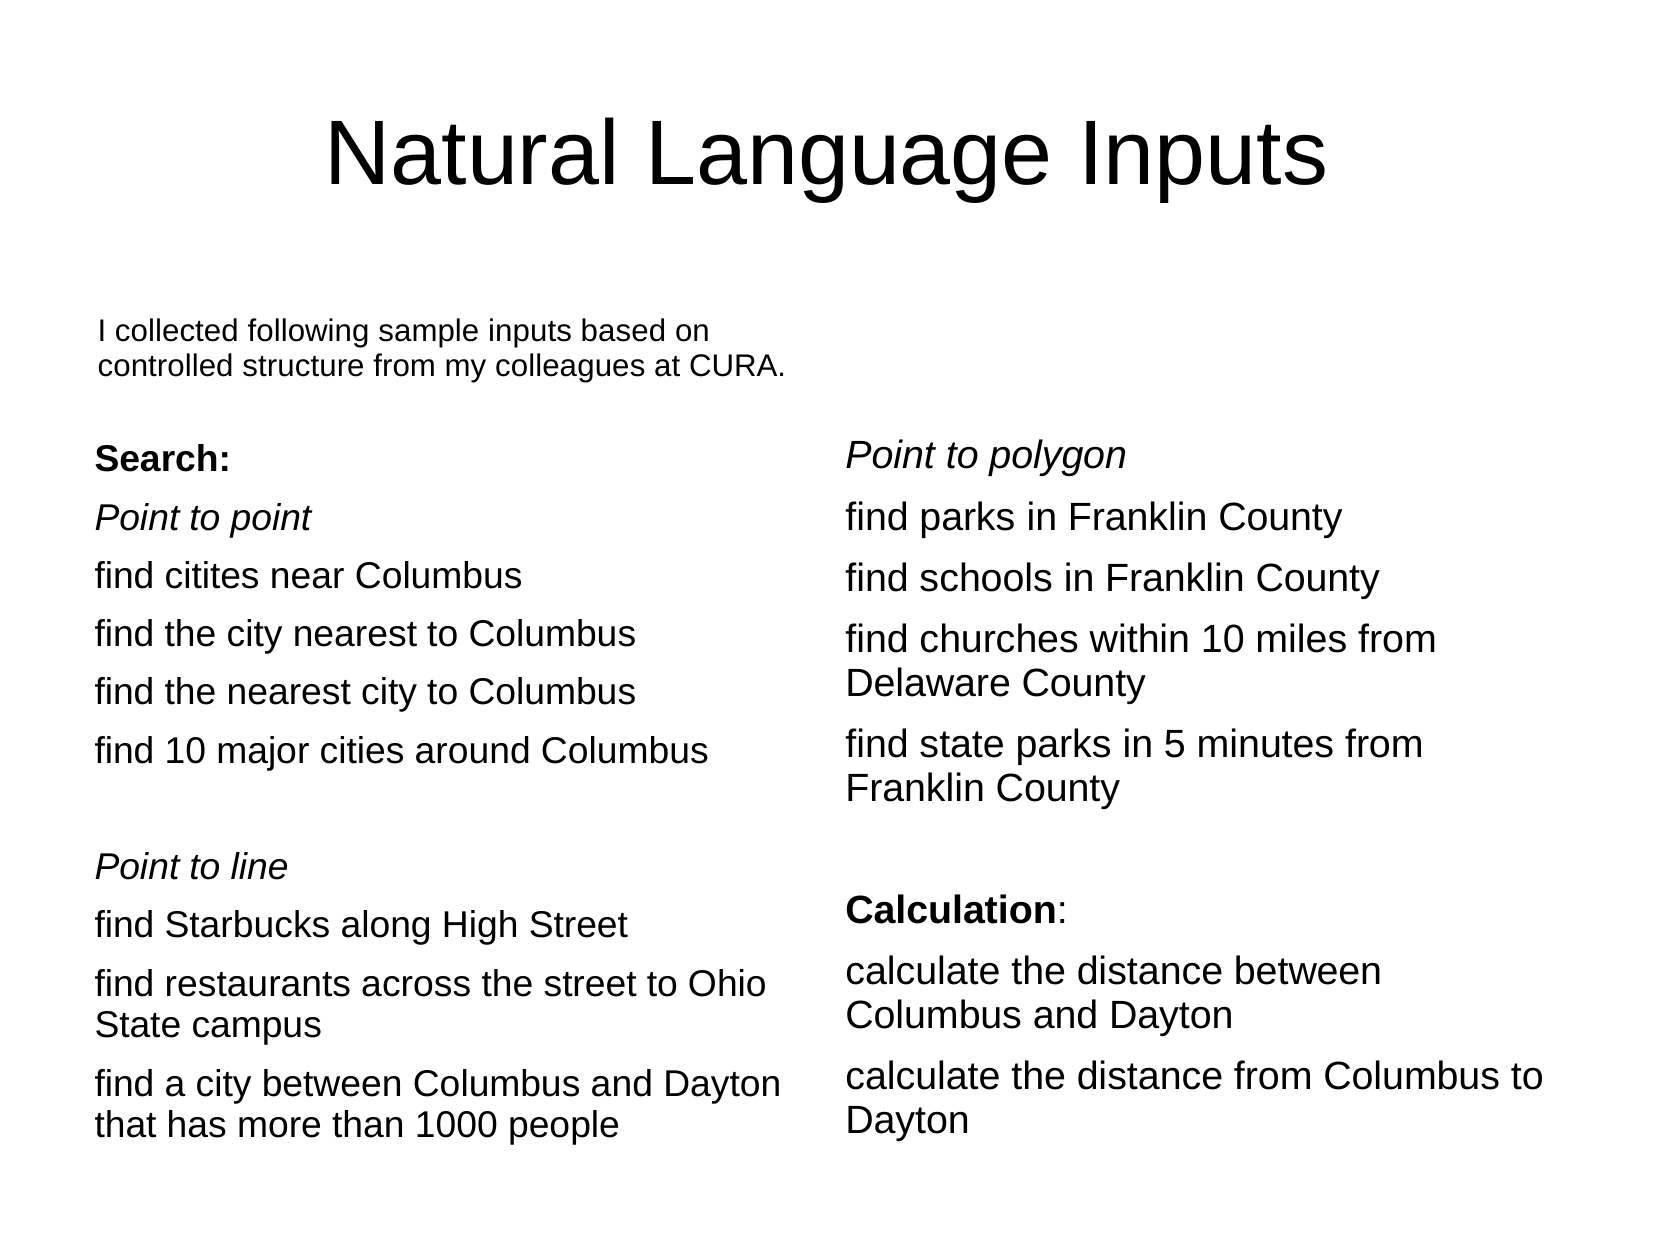

# Natural Language Inputs
I collected following sample inputs based on controlled structure from my colleagues at CURA.
Point to polygon
find parks in Franklin County
find schools in Franklin County
find churches within 10 miles from Delaware County
find state parks in 5 minutes from Franklin County
Calculation:
calculate the distance between Columbus and Dayton
calculate the distance from Columbus to Dayton
Search:
Point to point
find citites near Columbus
find the city nearest to Columbus
find the nearest city to Columbus
find 10 major cities around Columbus
Point to line
find Starbucks along High Street
find restaurants across the street to Ohio State campus
find a city between Columbus and Dayton that has more than 1000 people